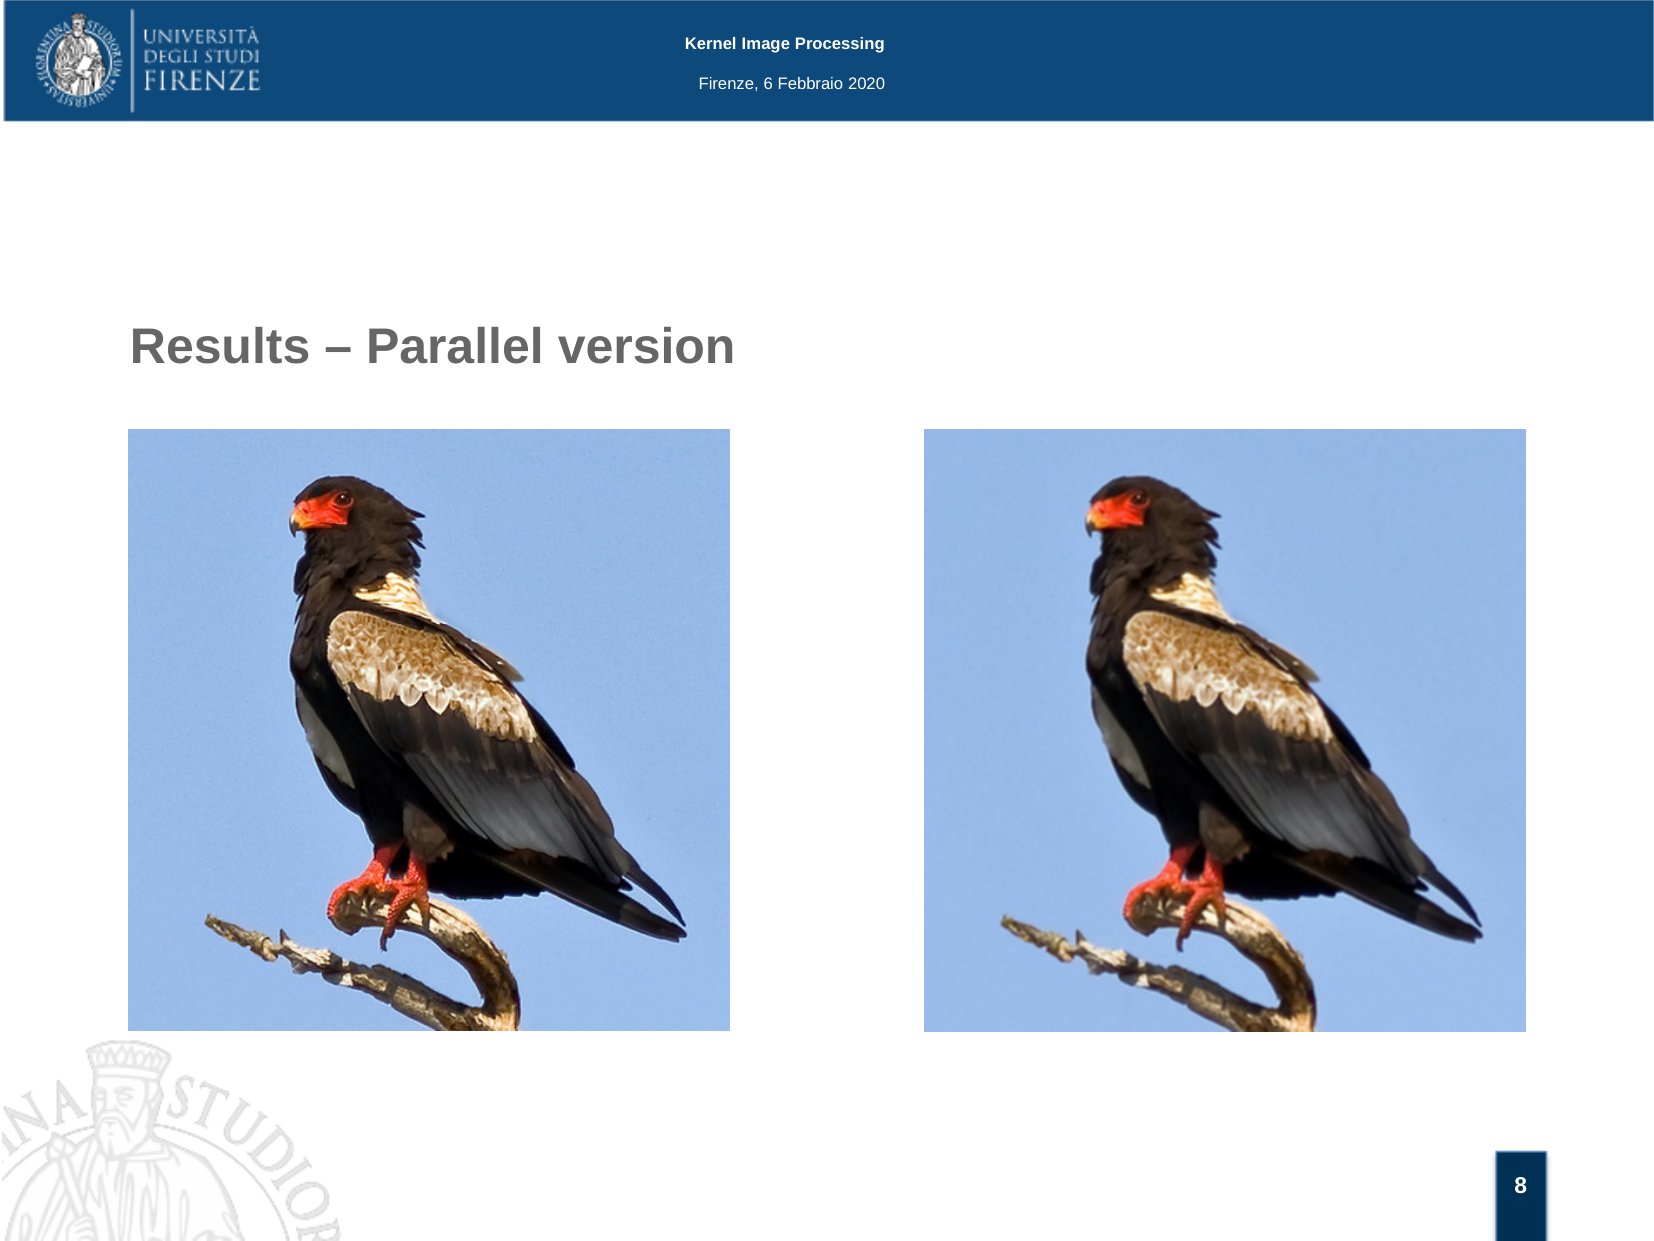

Kernel Image Processing
Firenze, 6 Febbraio 2020
Results – Parallel version
8